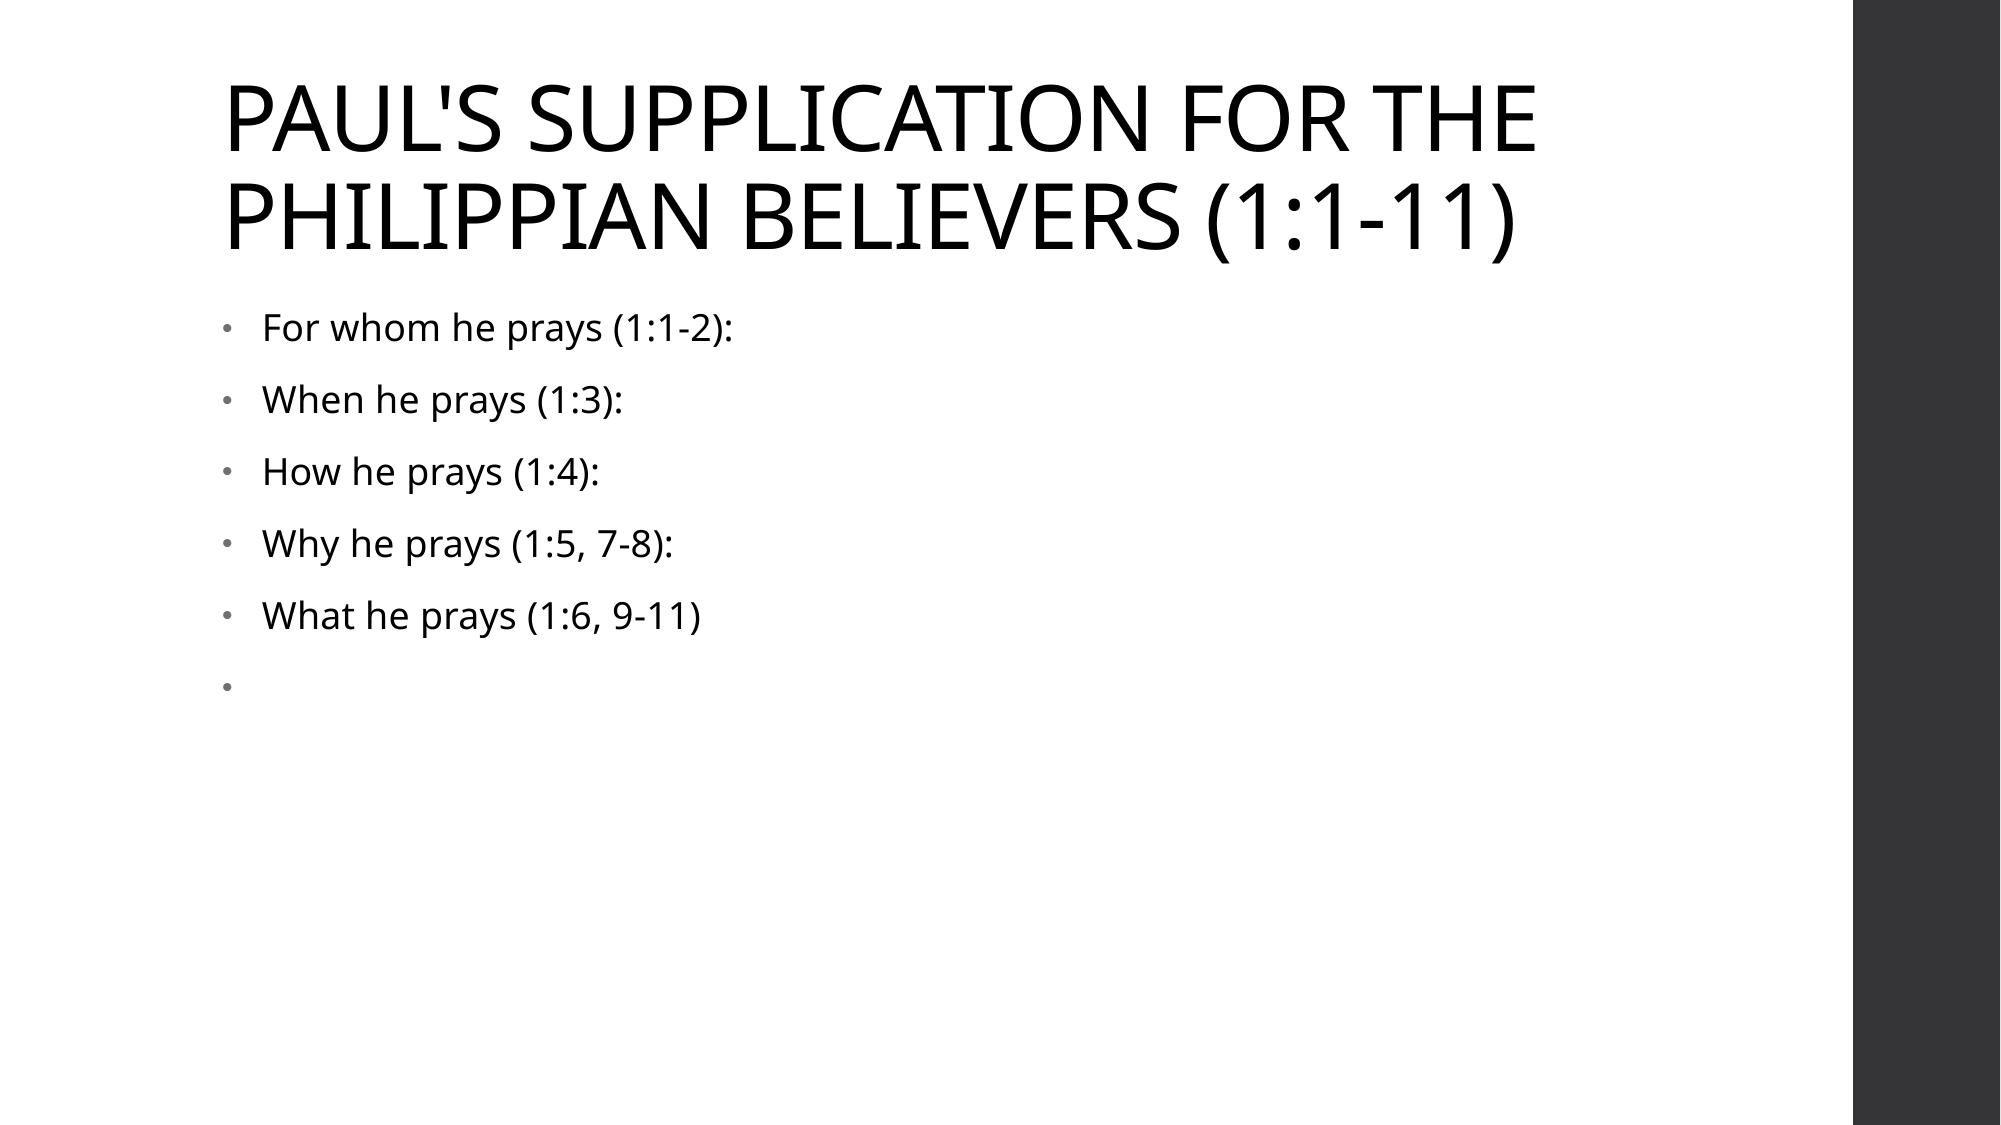

# PAUL'S SUPPLICATION FOR THE PHILIPPIAN BELIEVERS (1:1-11)
 For whom he prays (1:1-2):
 When he prays (1:3):
 How he prays (1:4):
 Why he prays (1:5, 7-8):
 What he prays (1:6, 9-11)